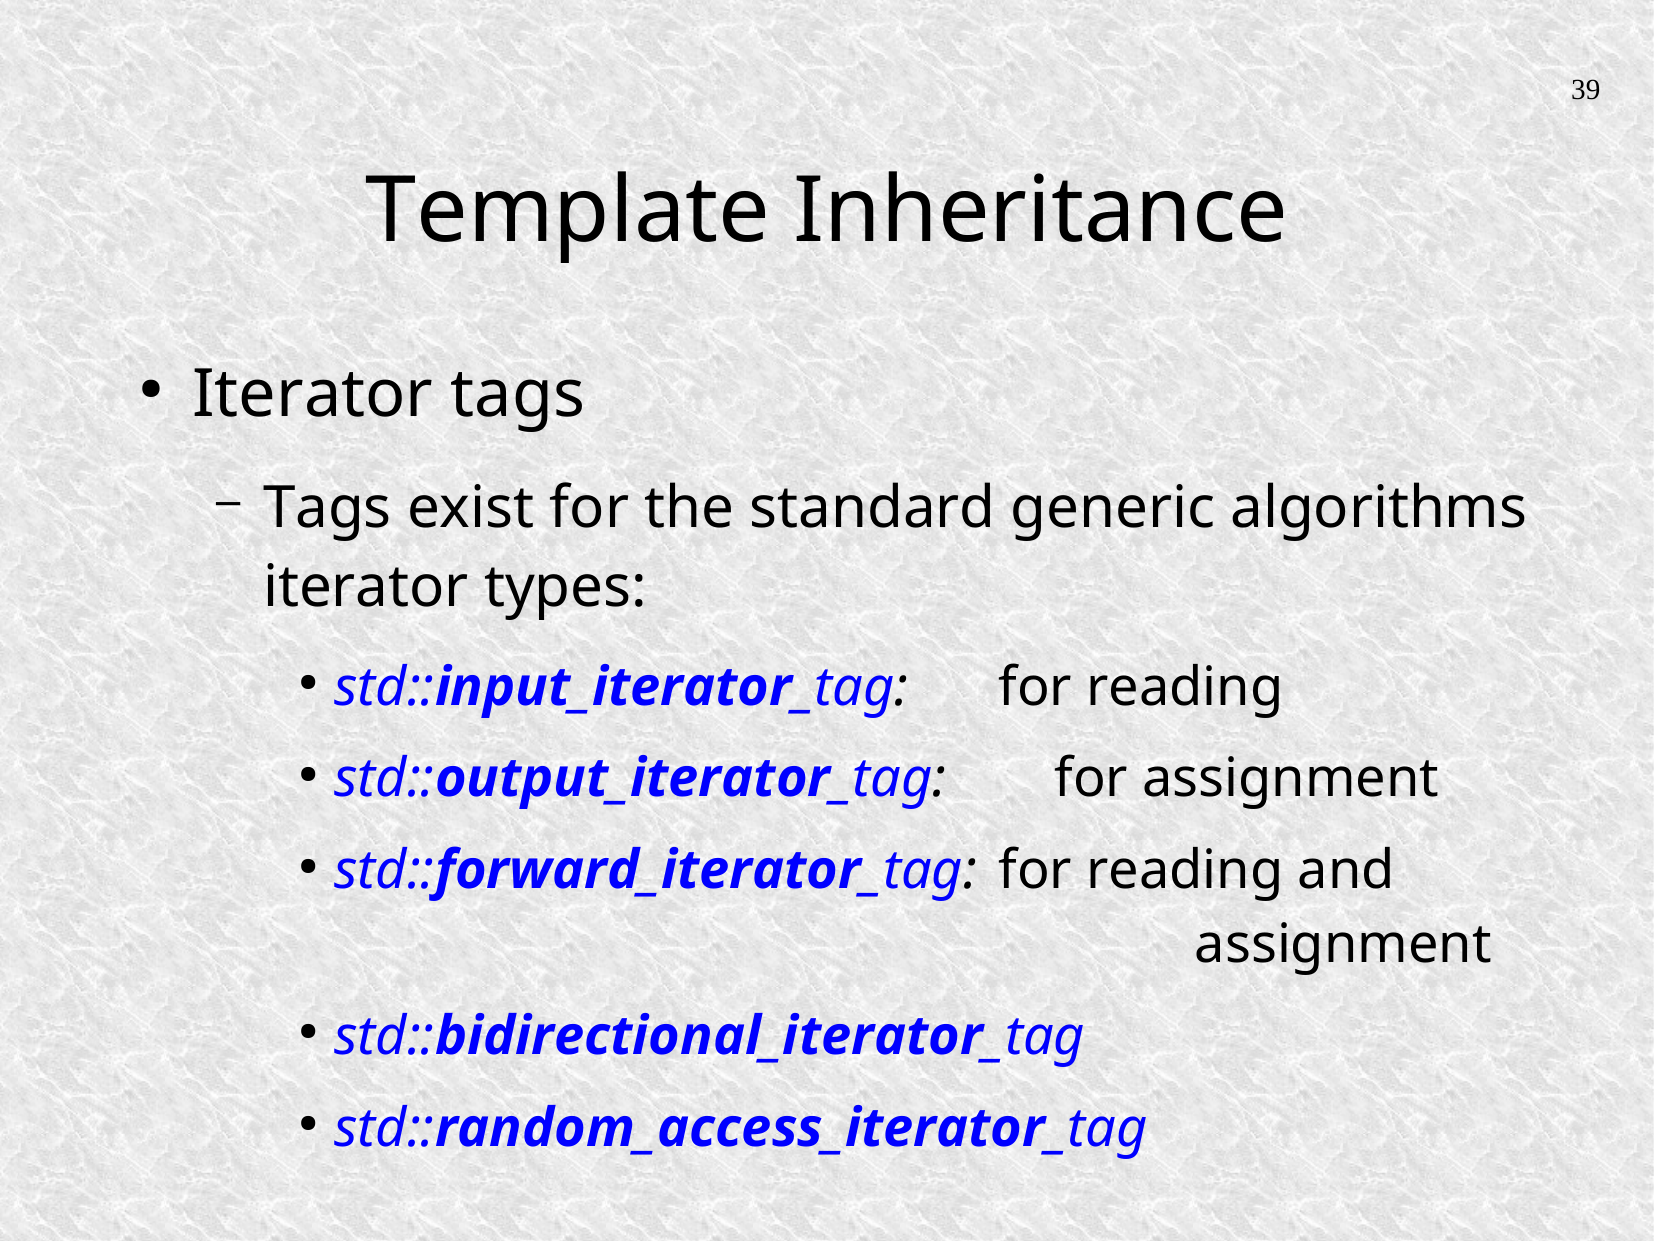

39
# Template Inheritance
Iterator tags
Tags exist for the standard generic algorithms iterator types:
std::input_iterator_tag:		for reading
std::output_iterator_tag:	 for assignment
std::forward_iterator_tag:	for reading and
									 assignment
std::bidirectional_iterator_tag
std::random_access_iterator_tag